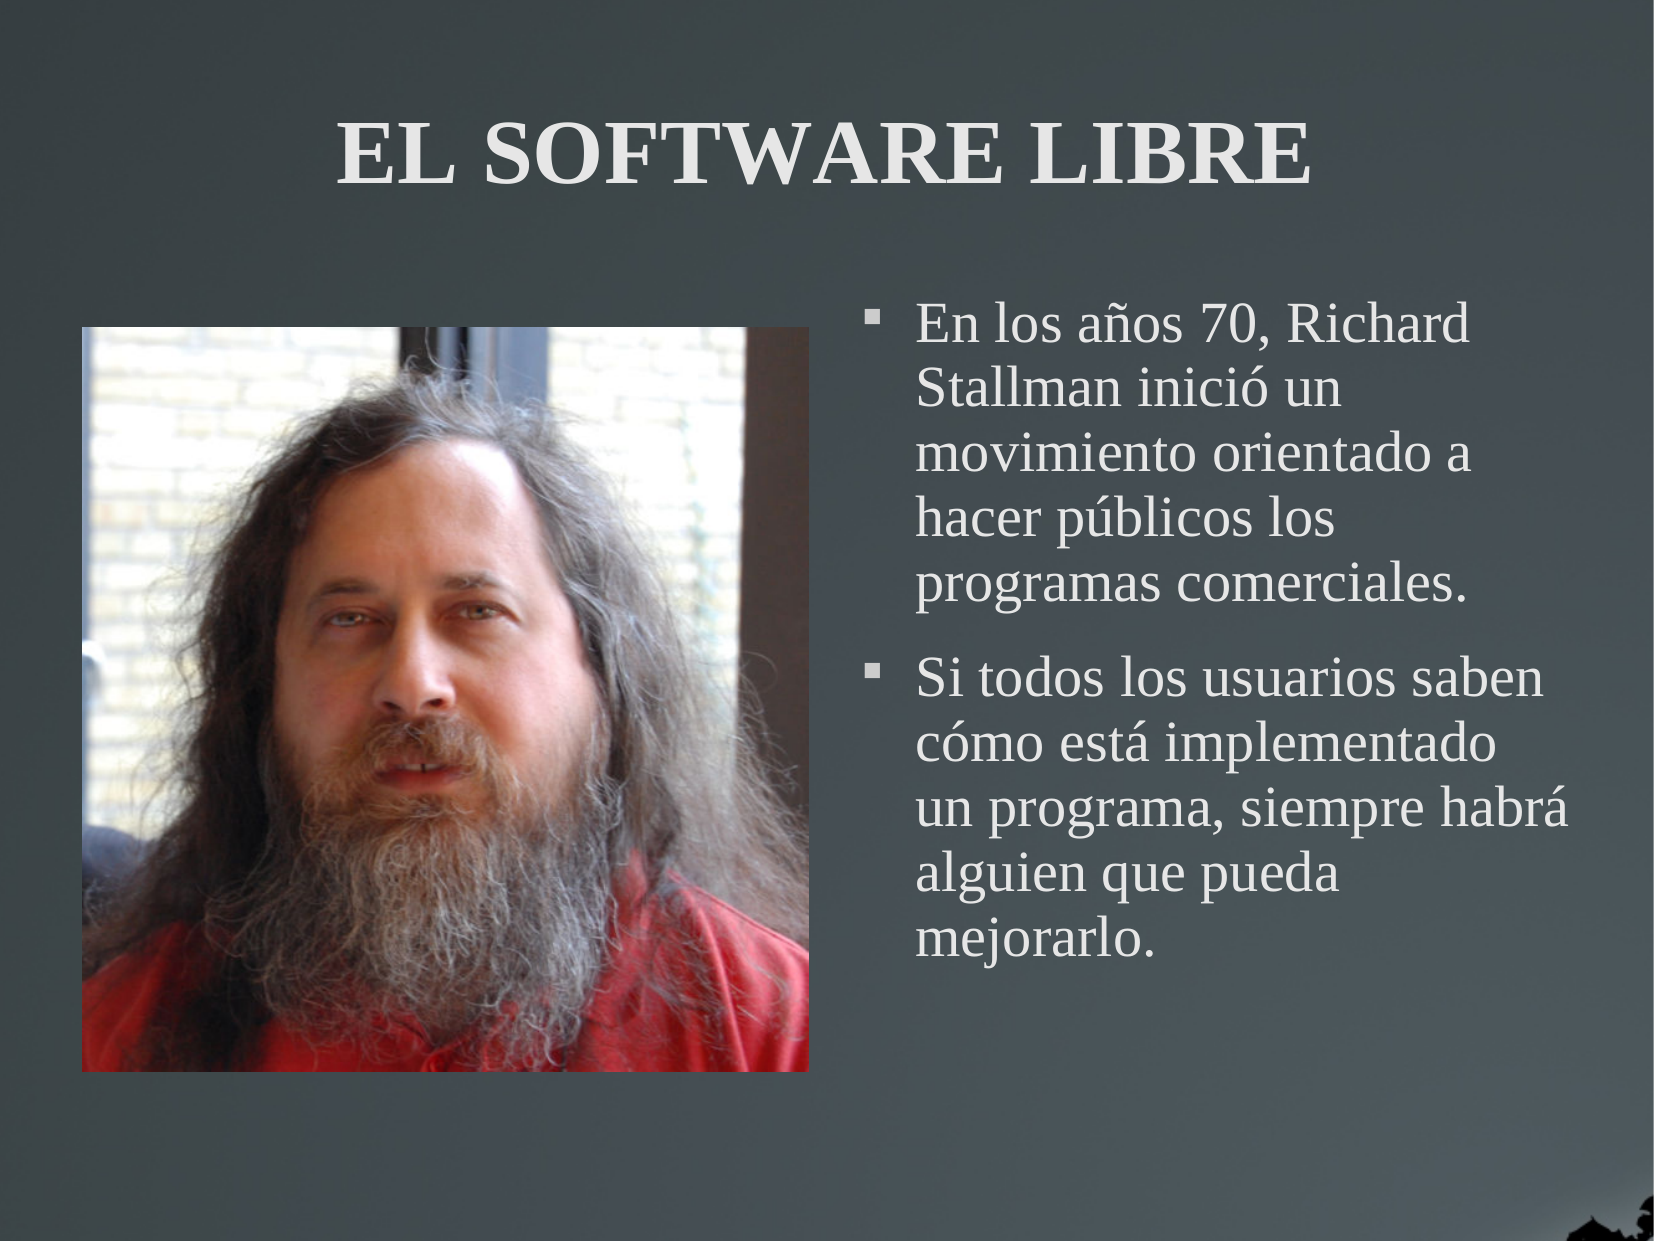

# EL SOFTWARE LIBRE
En los años 70, Richard Stallman inició un movimiento orientado a hacer públicos los programas comerciales.
Si todos los usuarios saben cómo está implementado un programa, siempre habrá alguien que pueda mejorarlo.